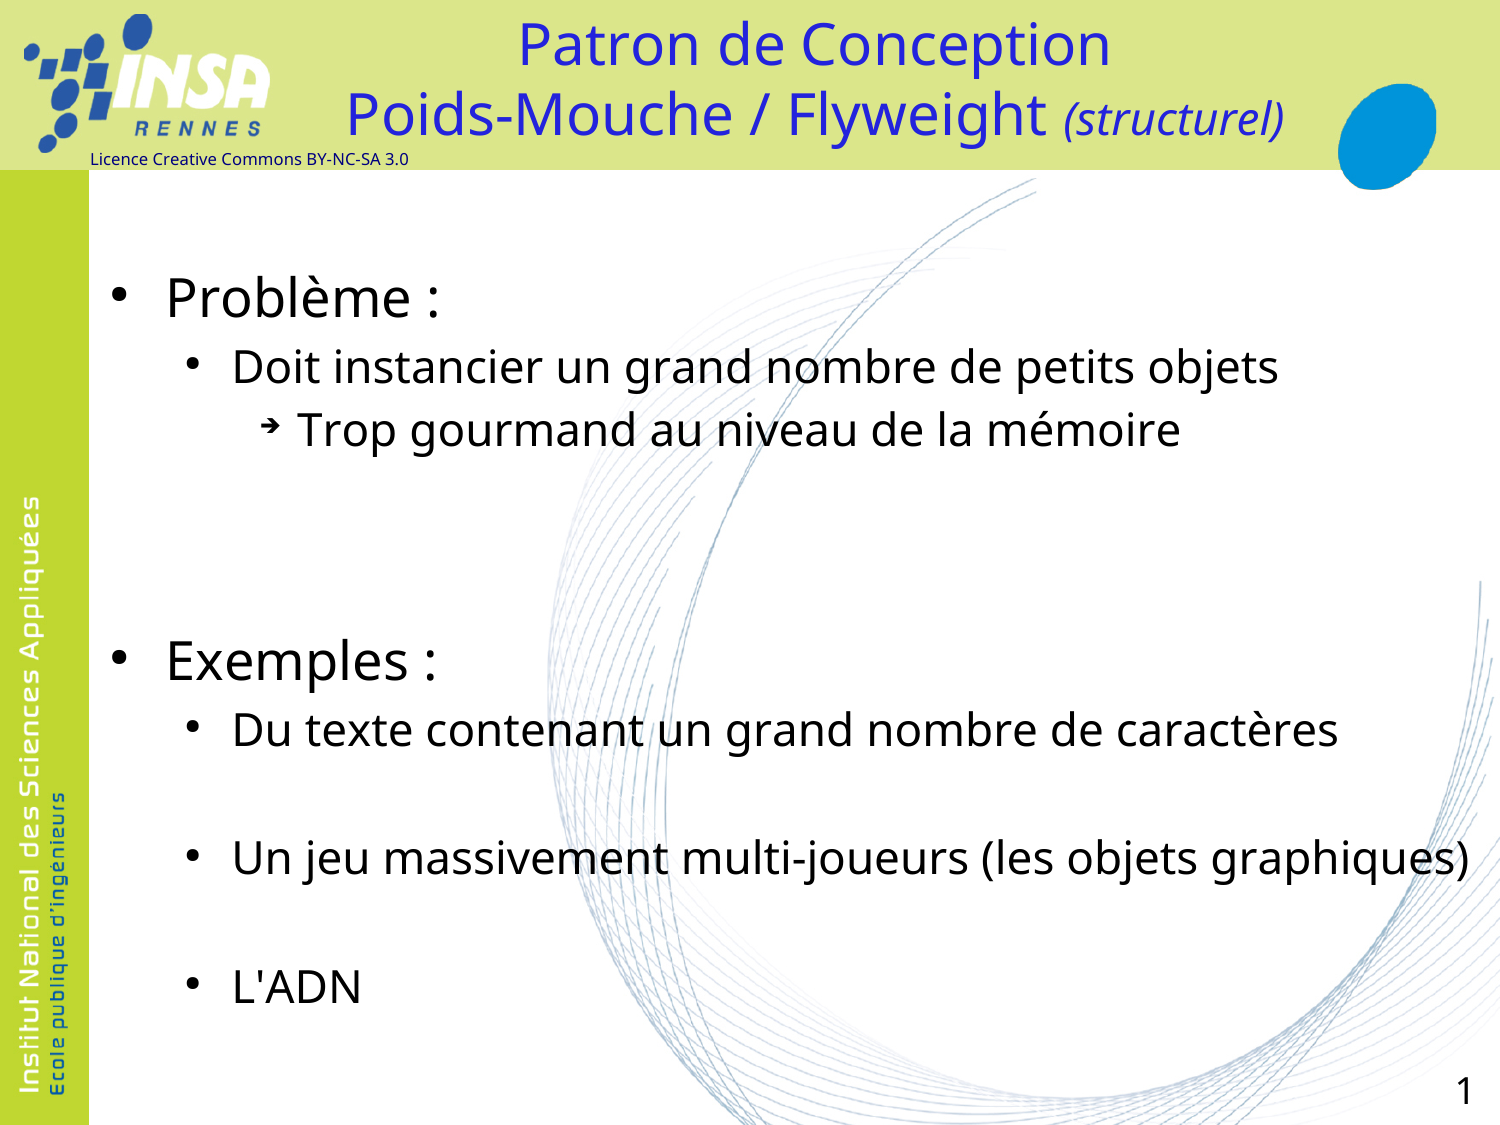

# Patron de Conception Poids-Mouche / Flyweight (structurel)
Problème :
Doit instancier un grand nombre de petits objets
Trop gourmand au niveau de la mémoire
Exemples :
Du texte contenant un grand nombre de caractères
Un jeu massivement multi-joueurs (les objets graphiques)
L'ADN
1